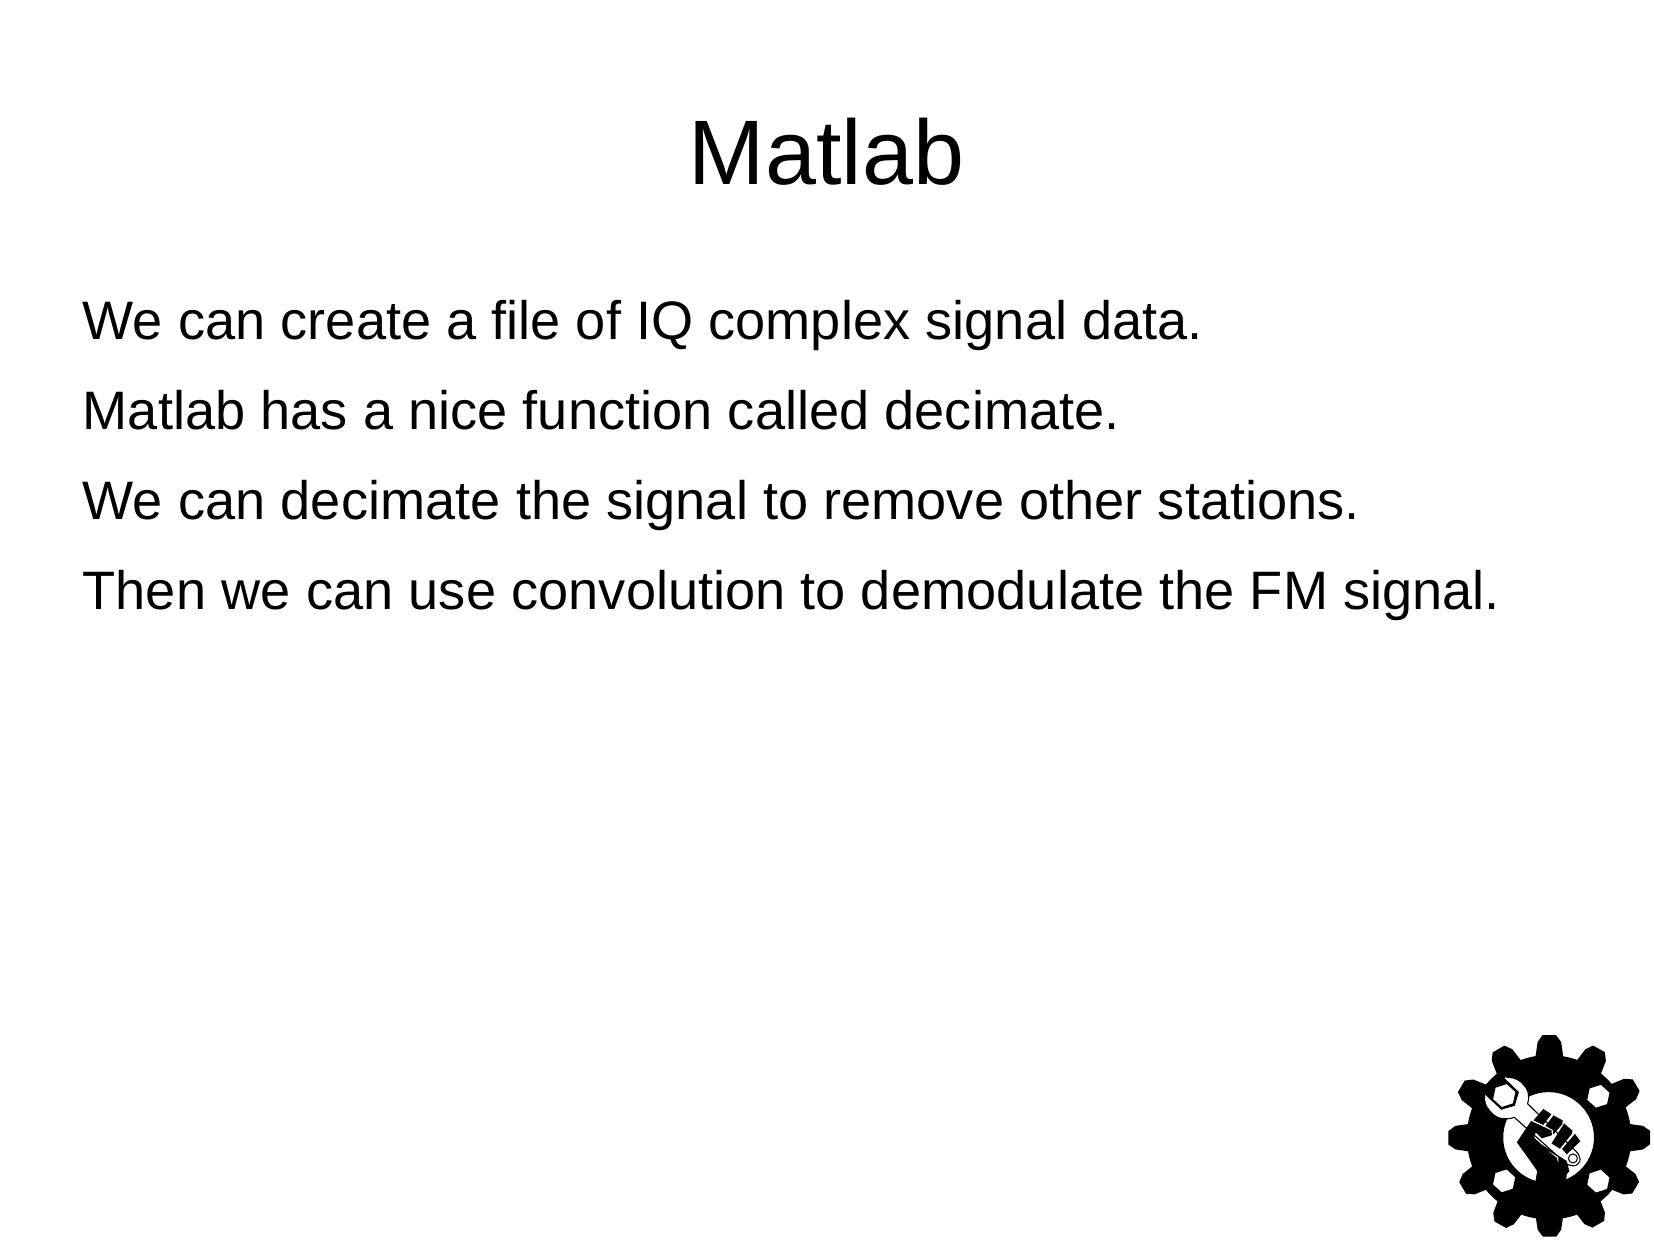

# Matlab
We can create a file of IQ complex signal data.
Matlab has a nice function called decimate.
We can decimate the signal to remove other stations.
Then we can use convolution to demodulate the FM signal.